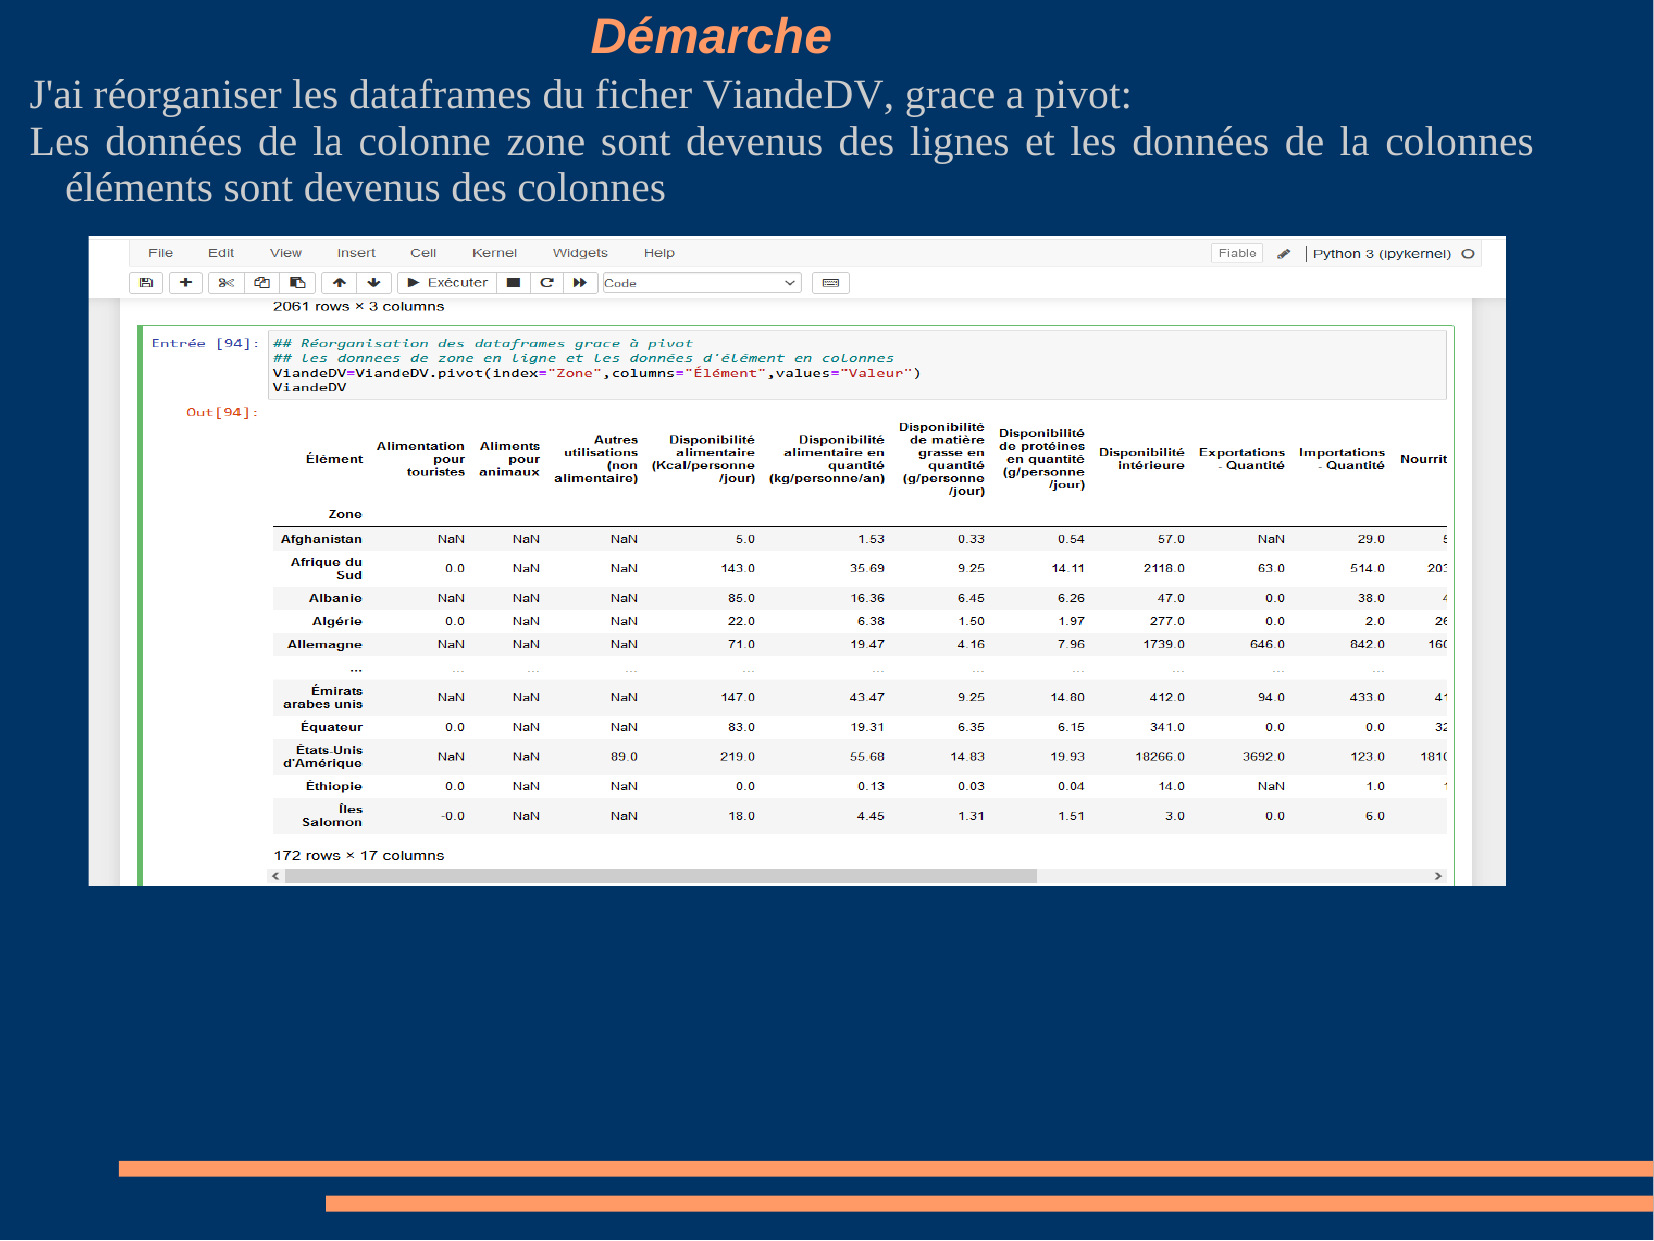

# Démarche
J'ai réorganiser les dataframes du ficher ViandeDV, grace a pivot:
Les données de la colonne zone sont devenus des lignes et les données de la colonnes éléments sont devenus des colonnes